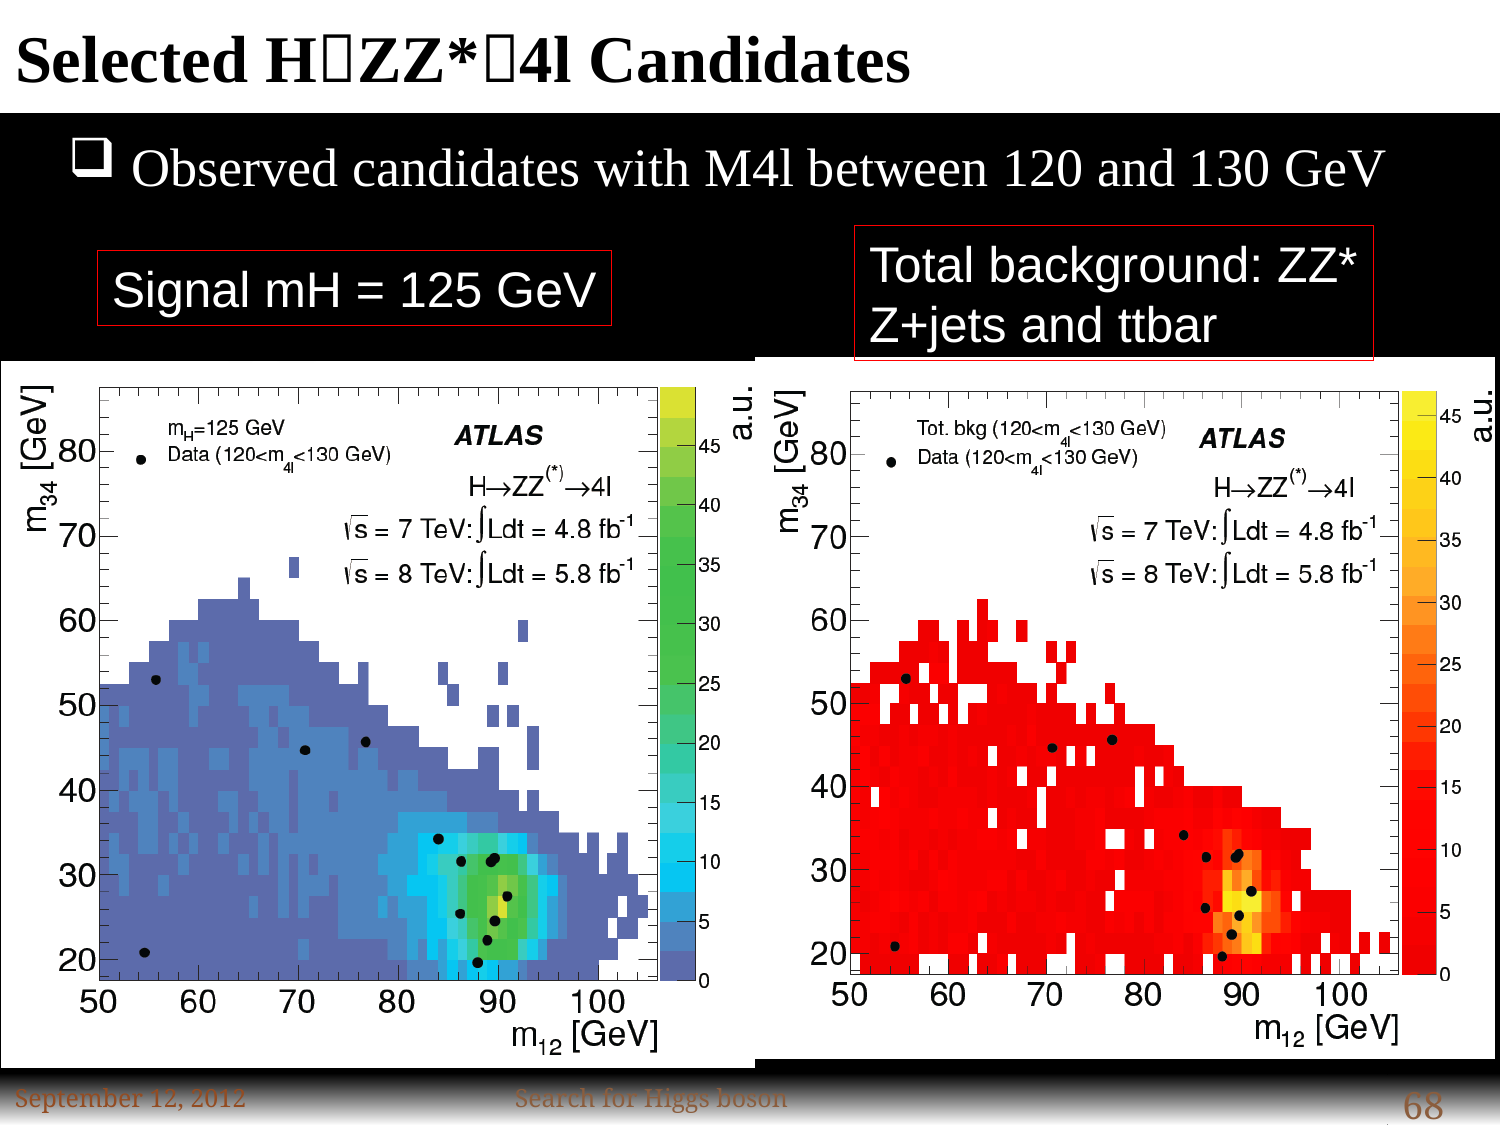

# Selected HZZ*4l Candidates
 Observed candidates with M4l between 120 and 130 GeV
Total background: ZZ*
Z+jets and ttbar
Signal mH = 125 GeV
September 12, 2012
Search for Higgs boson